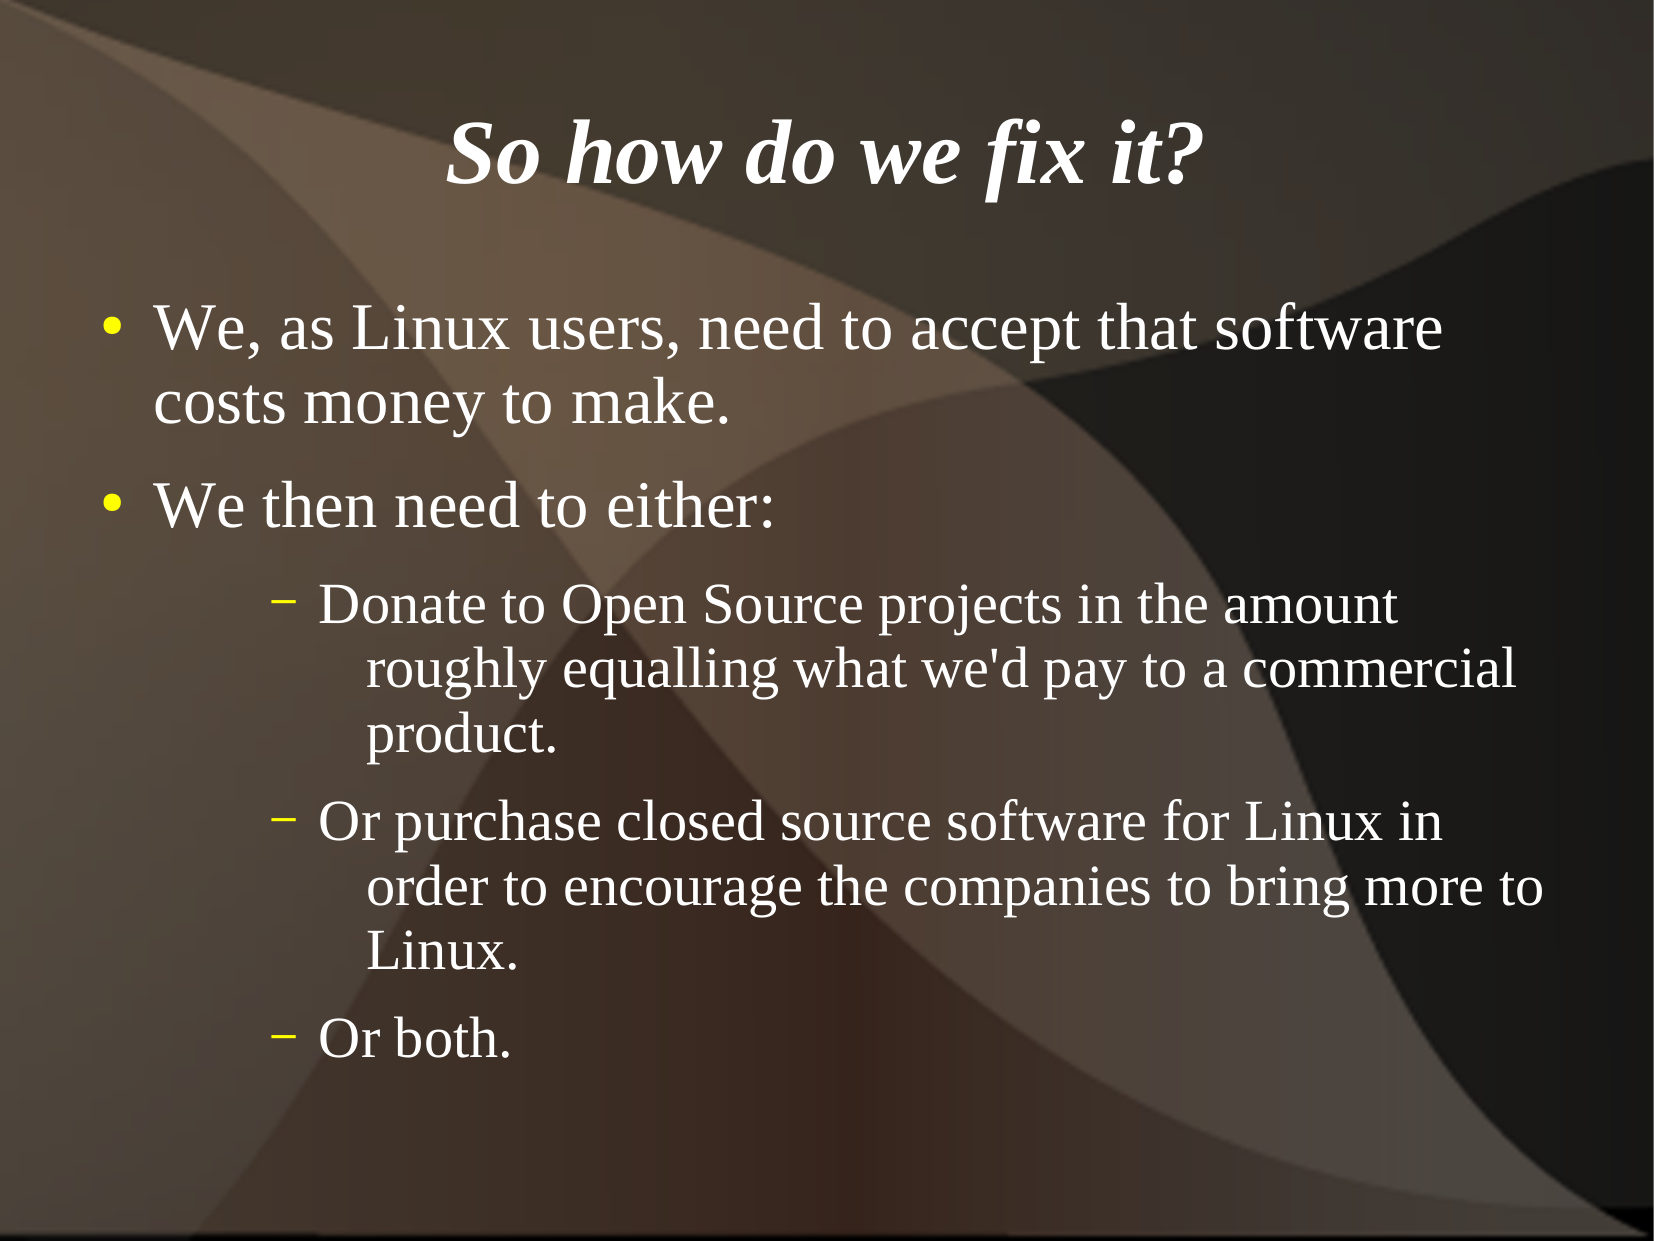

# So how do we fix it?
We, as Linux users, need to accept that software costs money to make.
We then need to either:
Donate to Open Source projects in the amount roughly equalling what we'd pay to a commercial product.
Or purchase closed source software for Linux in order to encourage the companies to bring more to Linux.
Or both.